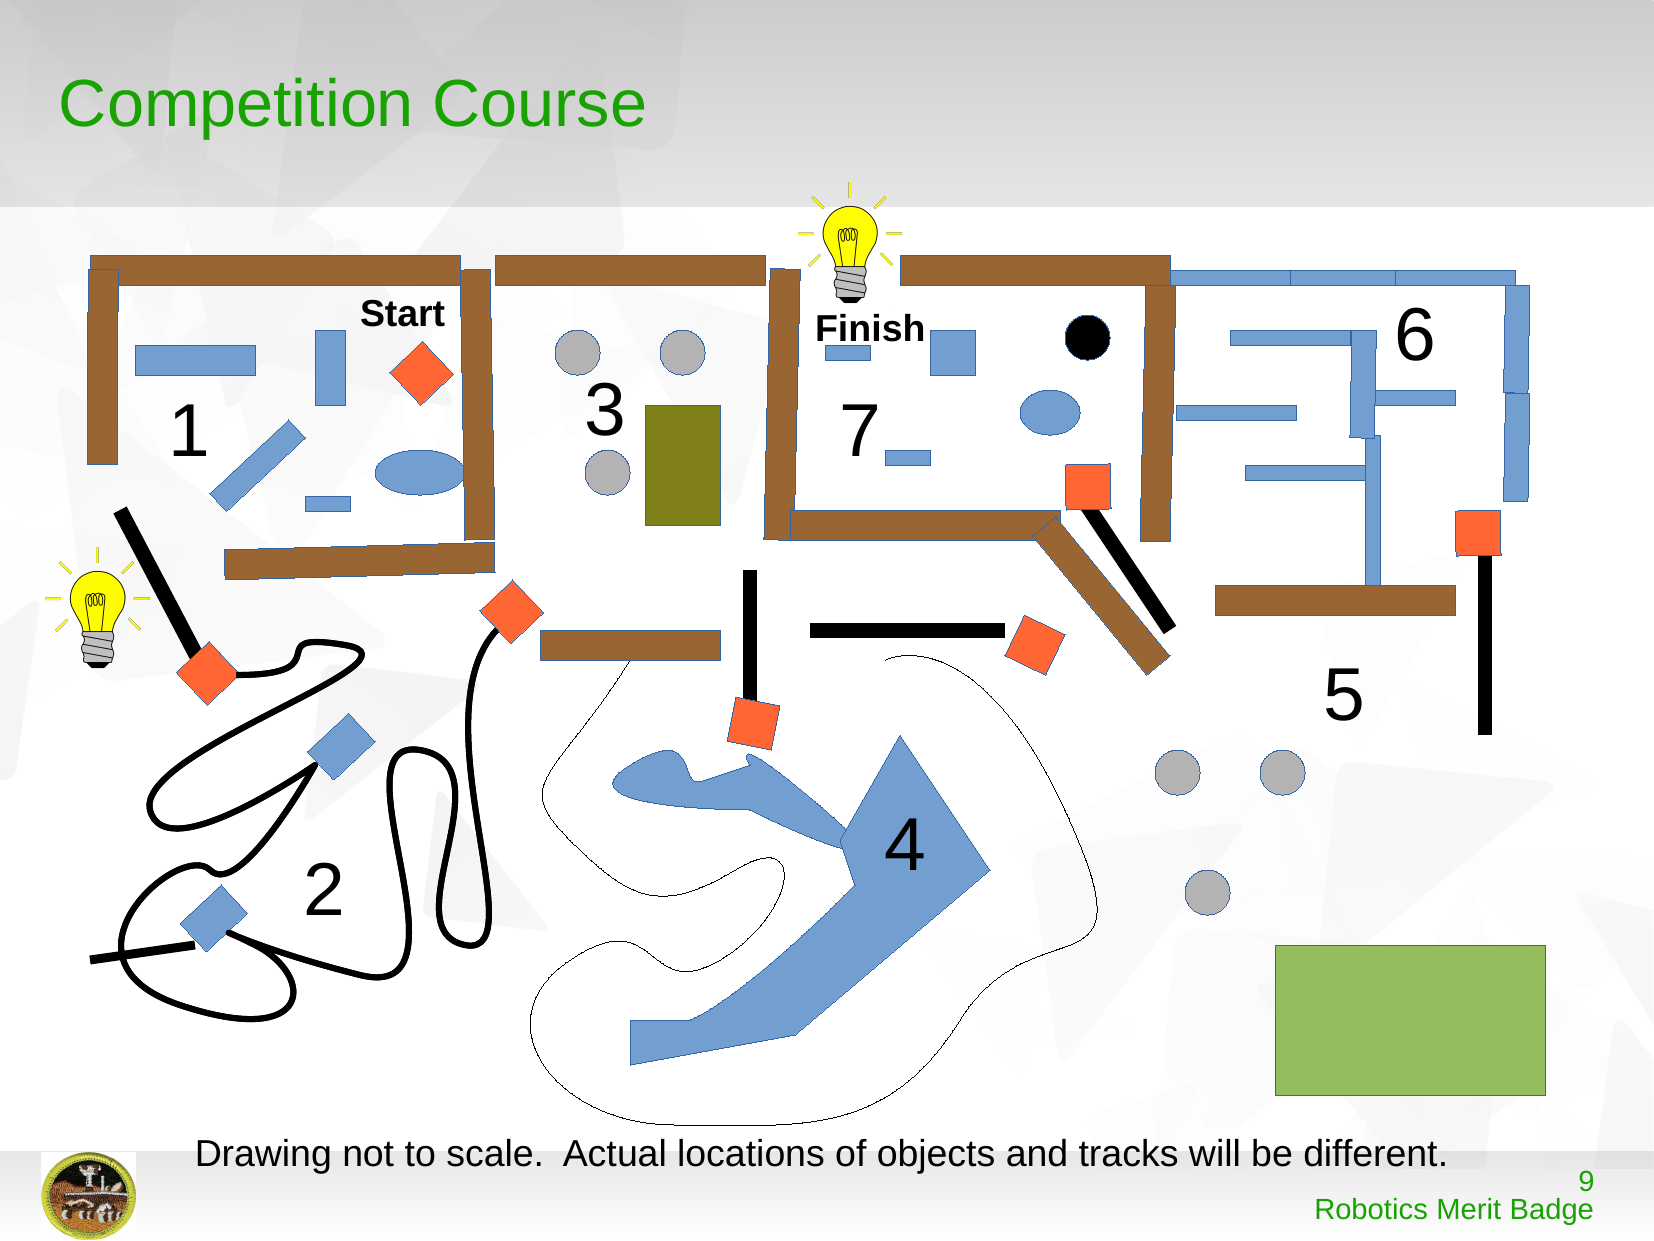

# Competition Course
Start
6
Finish
3
1
7
5
4
2
Drawing not to scale. Actual locations of objects and tracks will be different.
9
Robotics Merit Badge